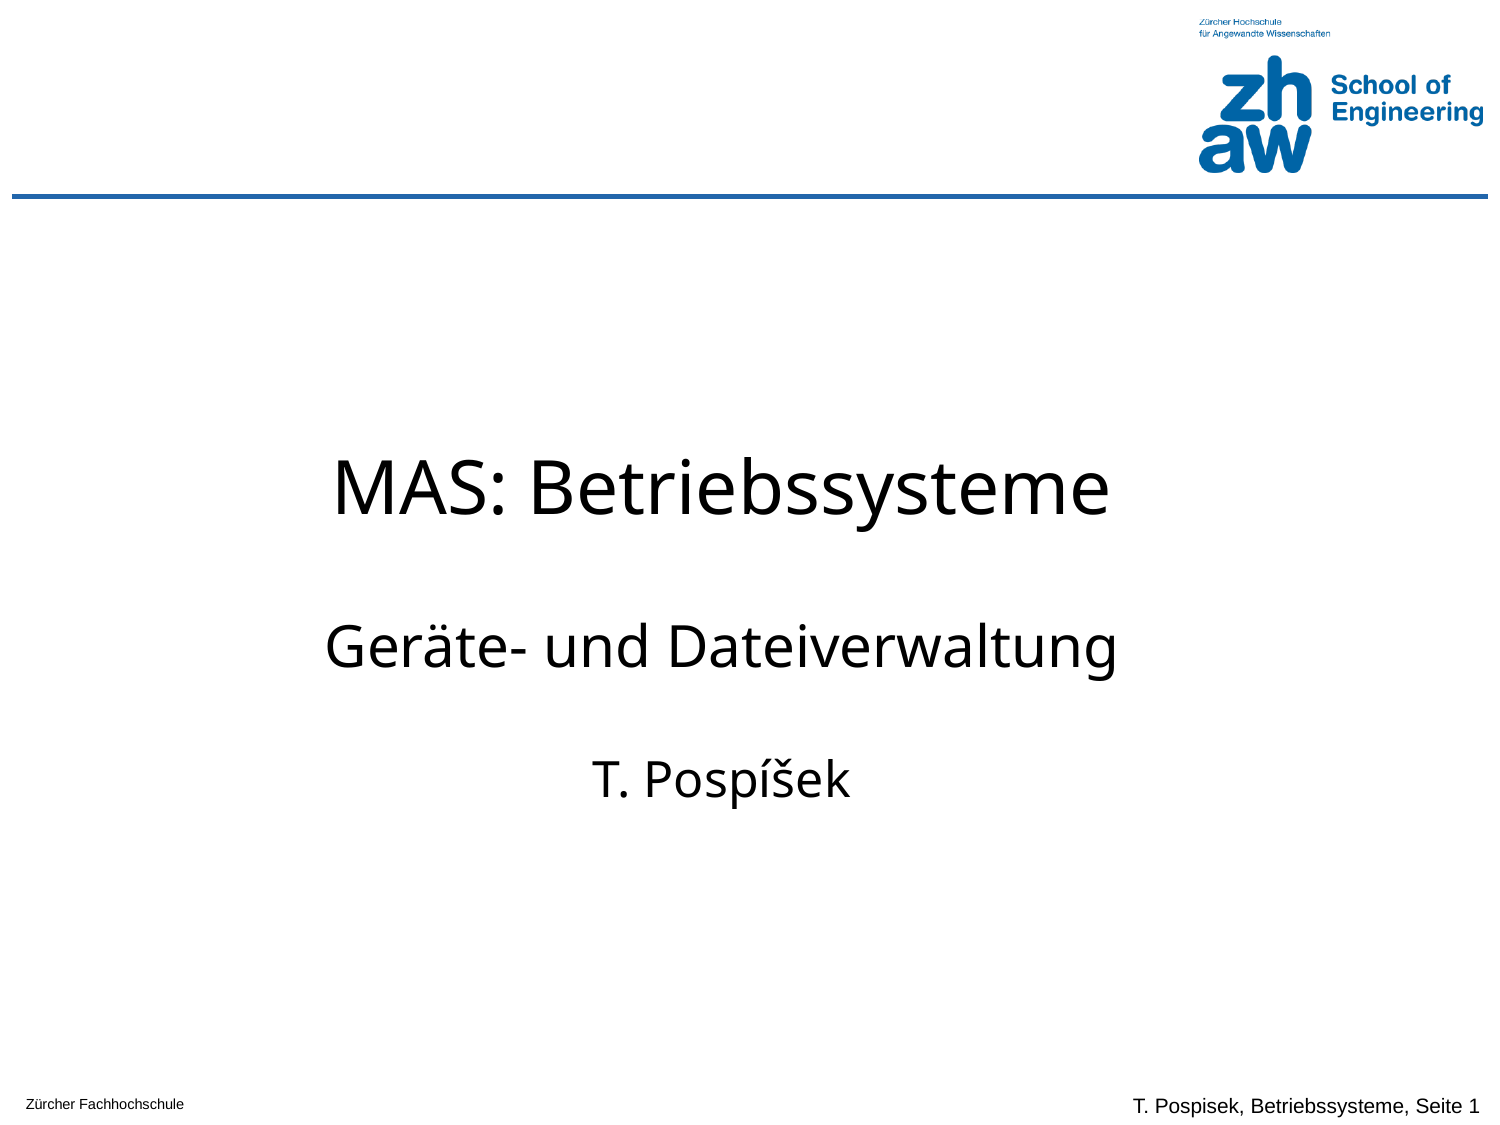

MAS: Betriebssysteme
Geräte- und Dateiverwaltung
T. Pospíšek